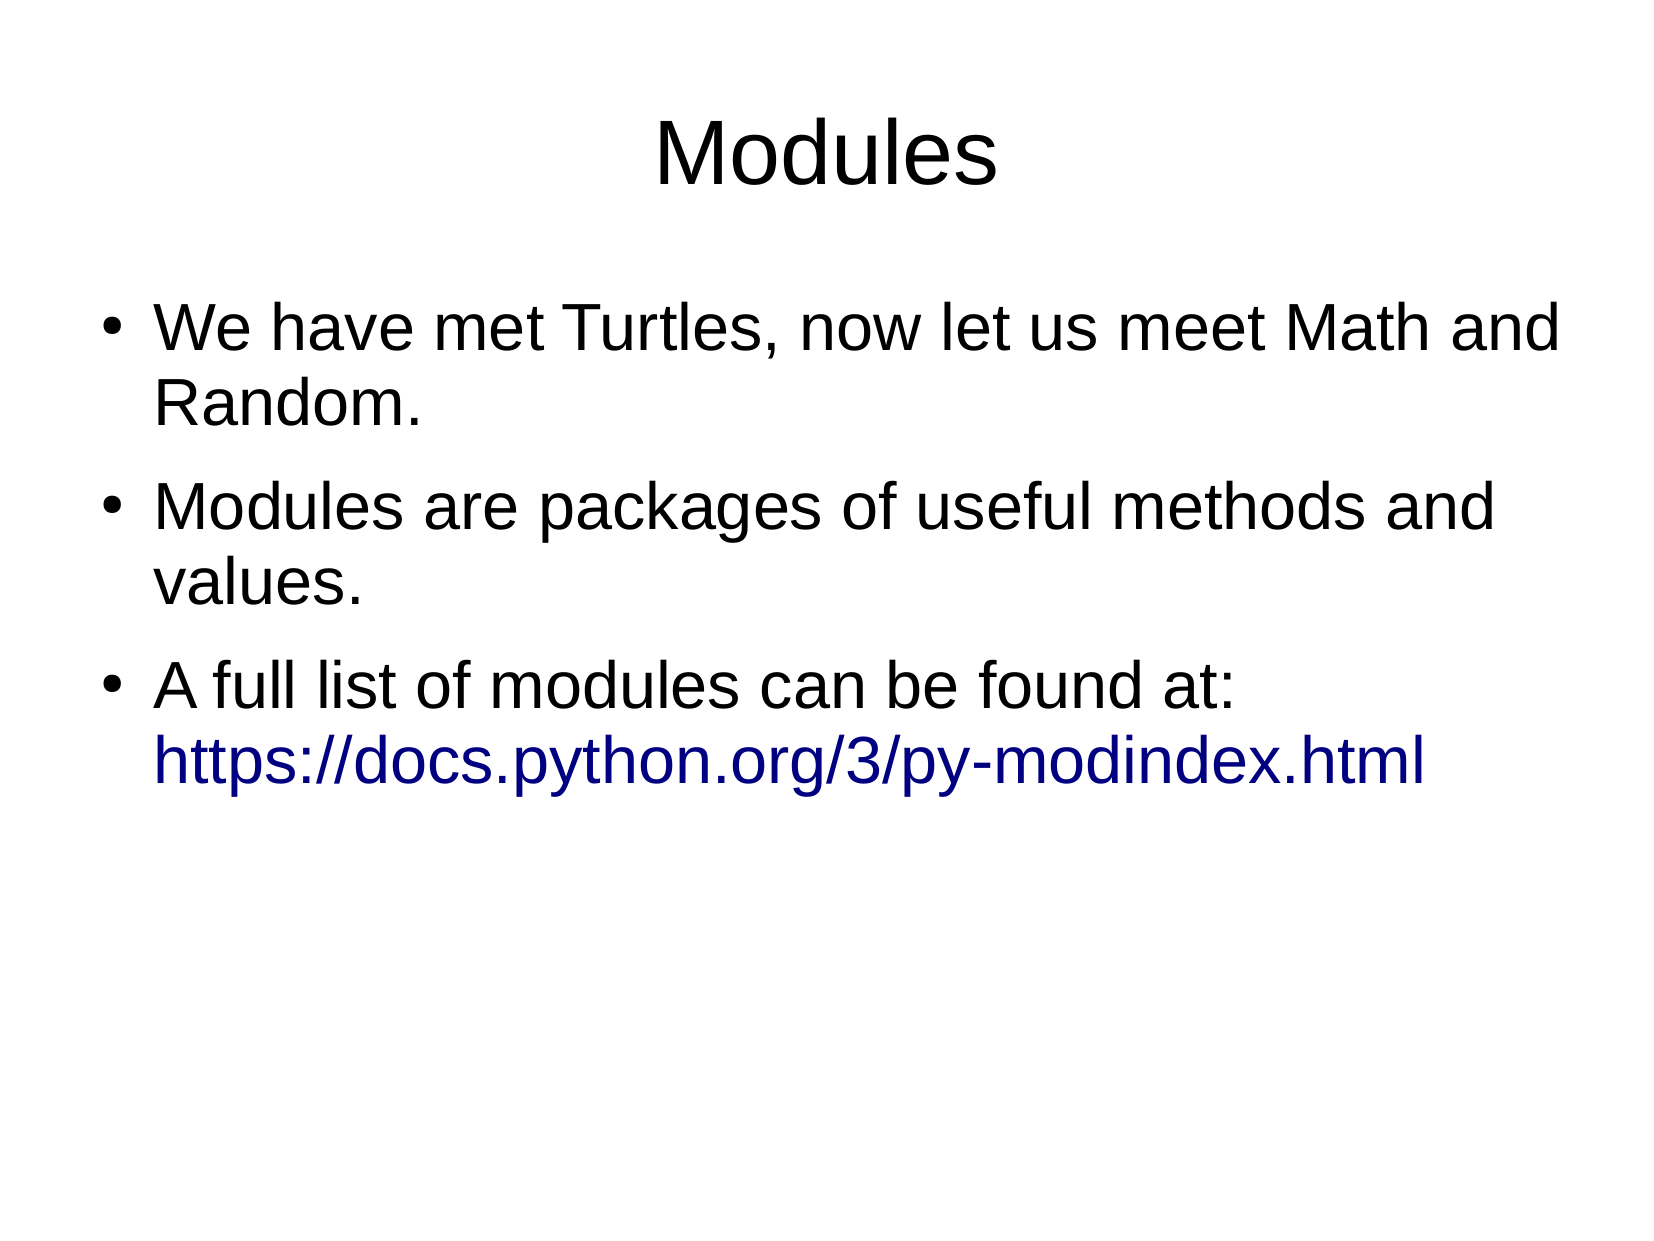

# Modules
We have met Turtles, now let us meet Math and Random.
Modules are packages of useful methods and values.
A full list of modules can be found at: https://docs.python.org/3/py-modindex.html